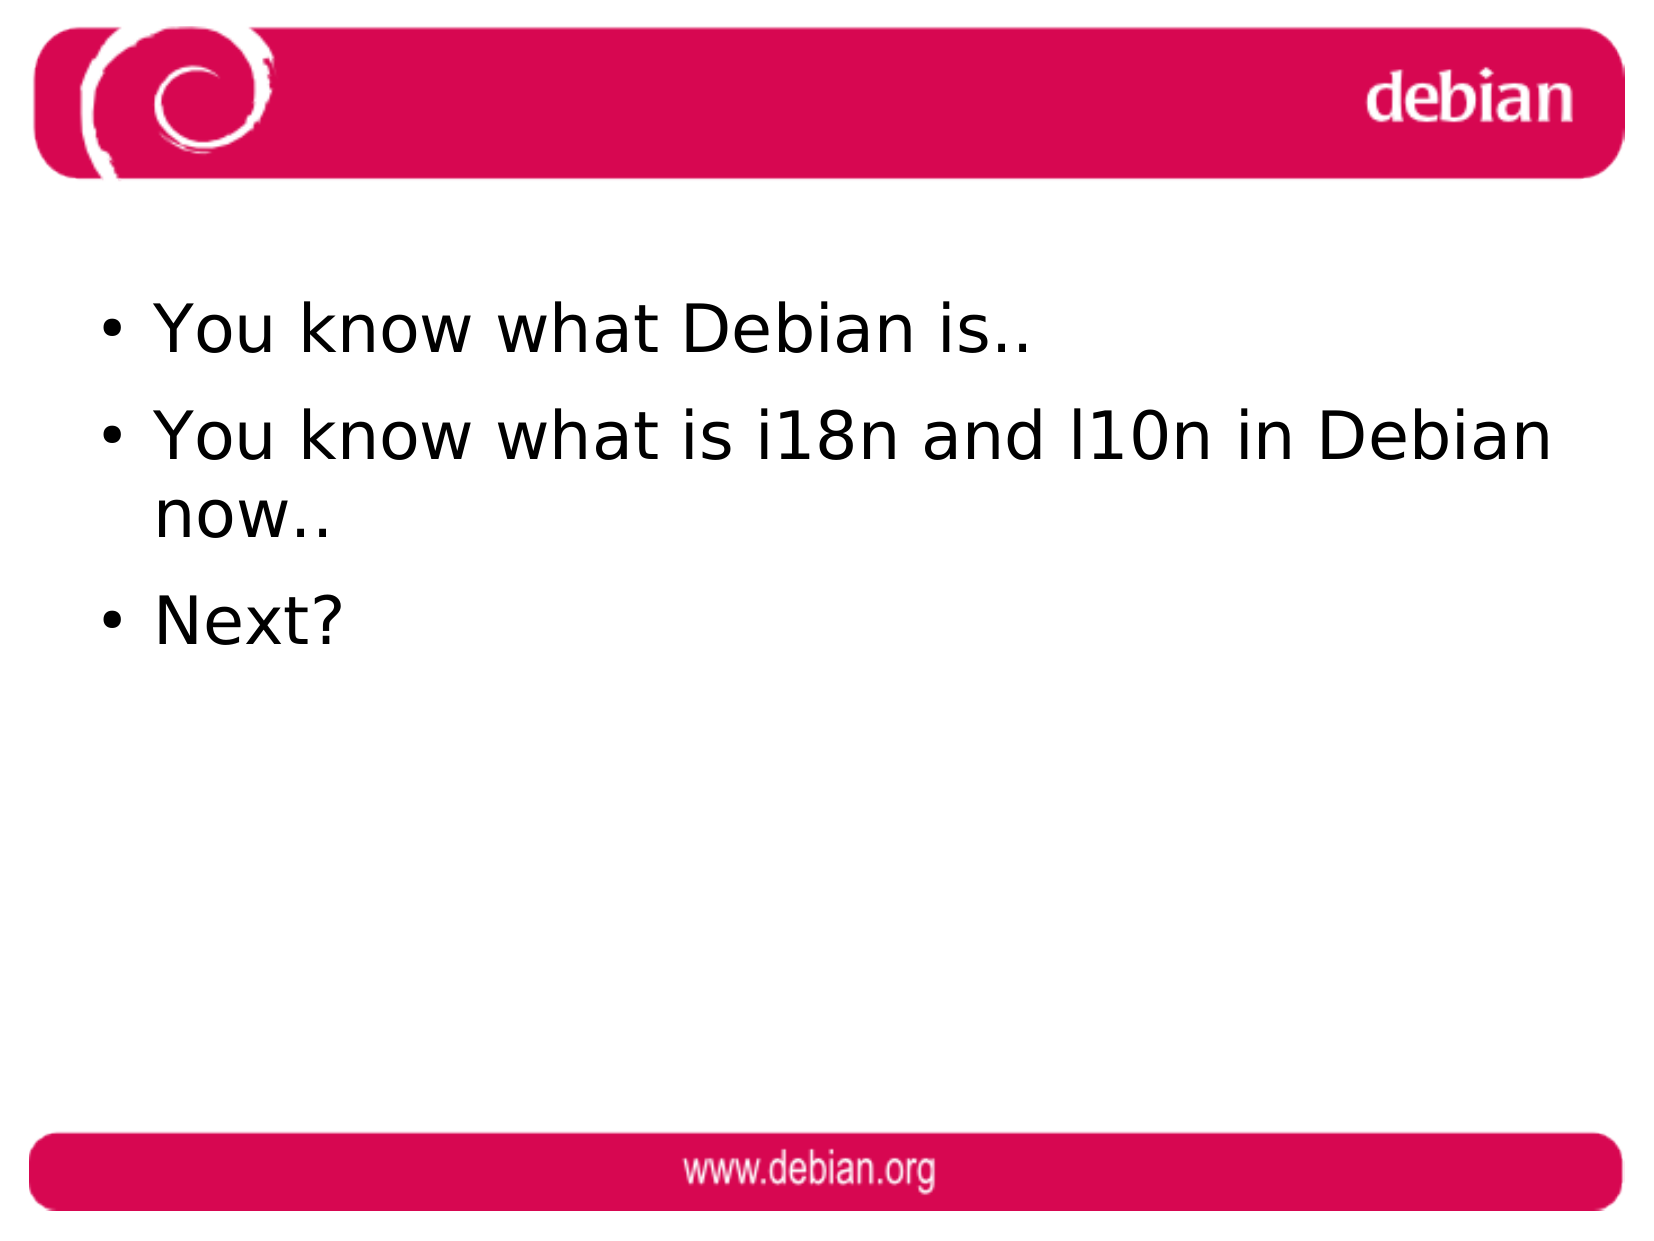

#
You know what Debian is..
You know what is i18n and l10n in Debian now..
Next?